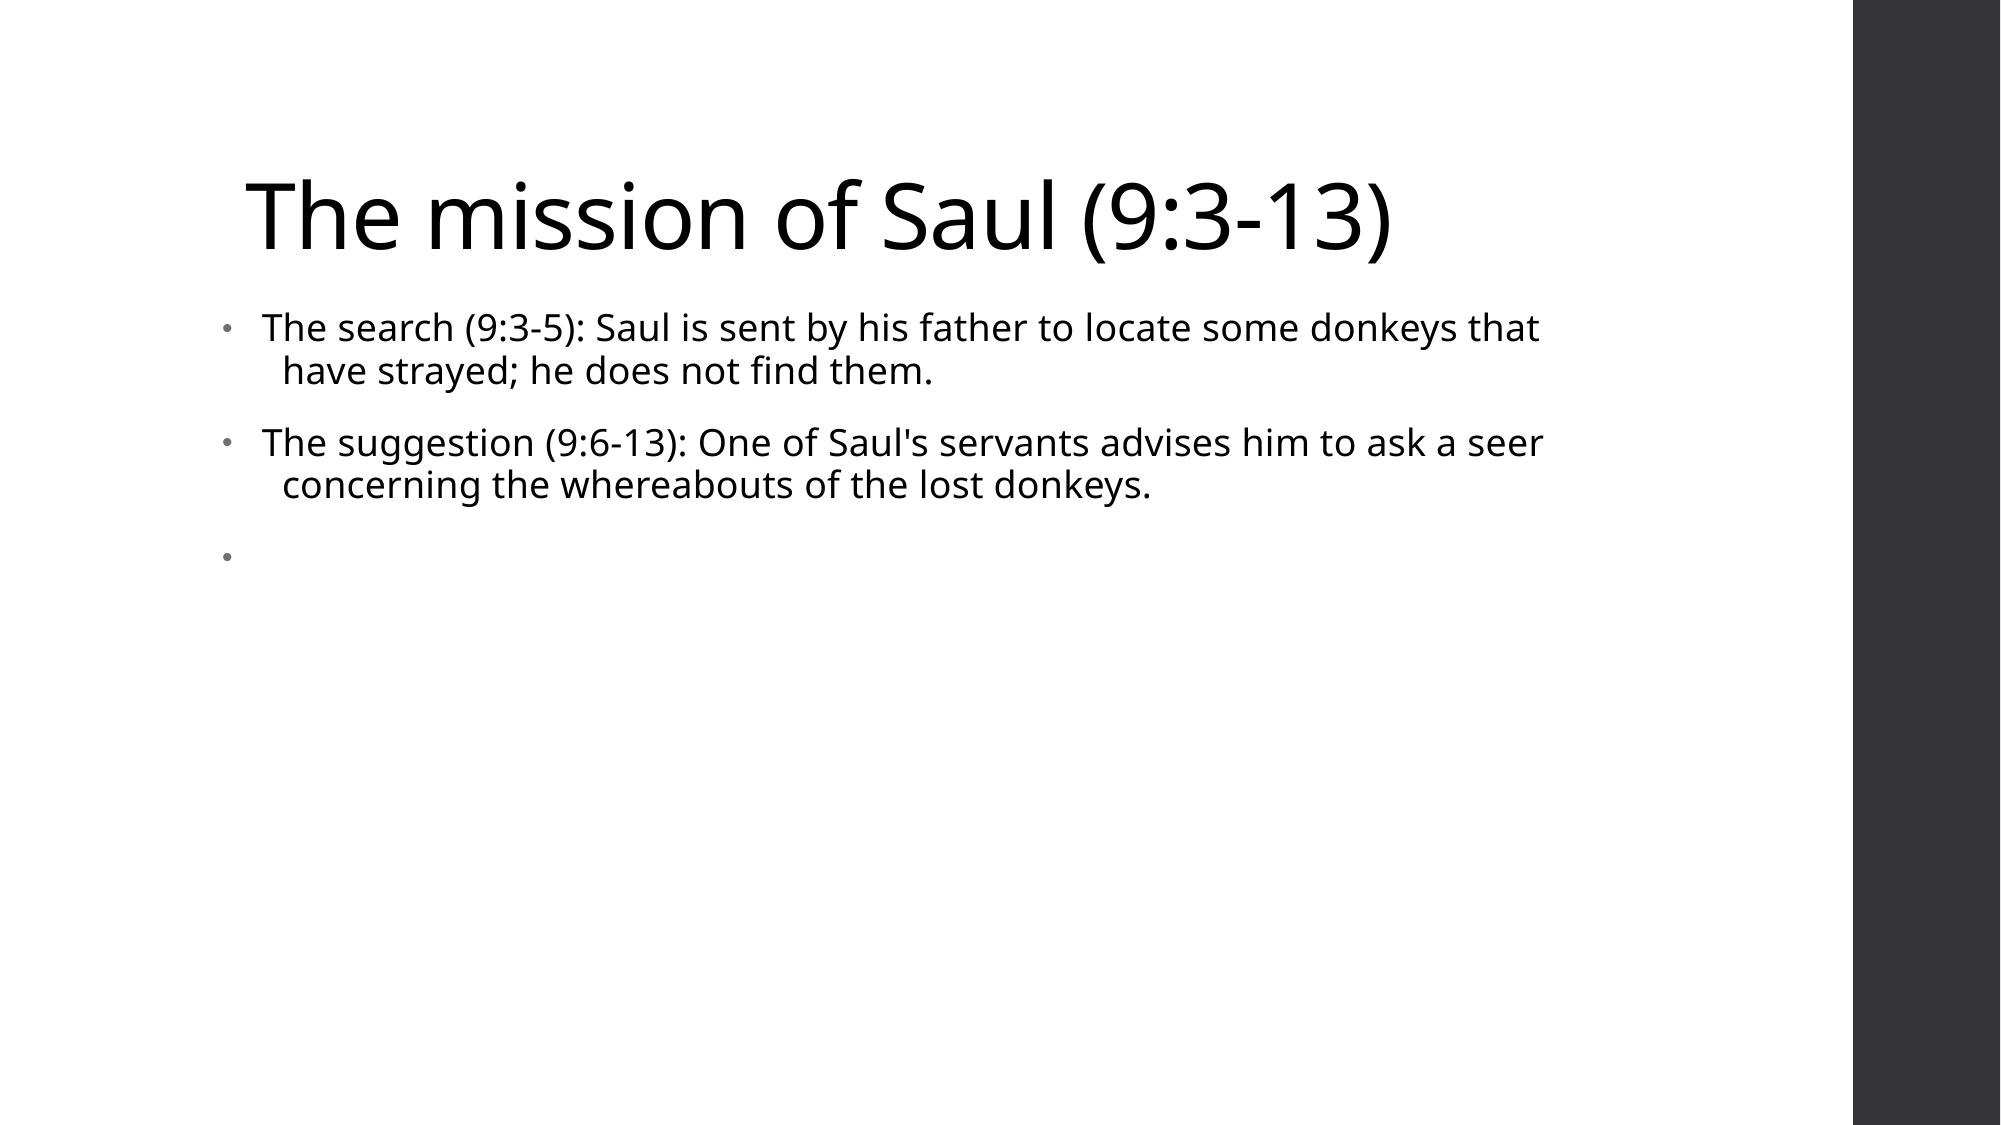

# The mission of Saul (9:3-13)
 The search (9:3-5): Saul is sent by his father to locate some donkeys that have strayed; he does not find them.
 The suggestion (9:6-13): One of Saul's servants advises him to ask a seer concerning the whereabouts of the lost donkeys.